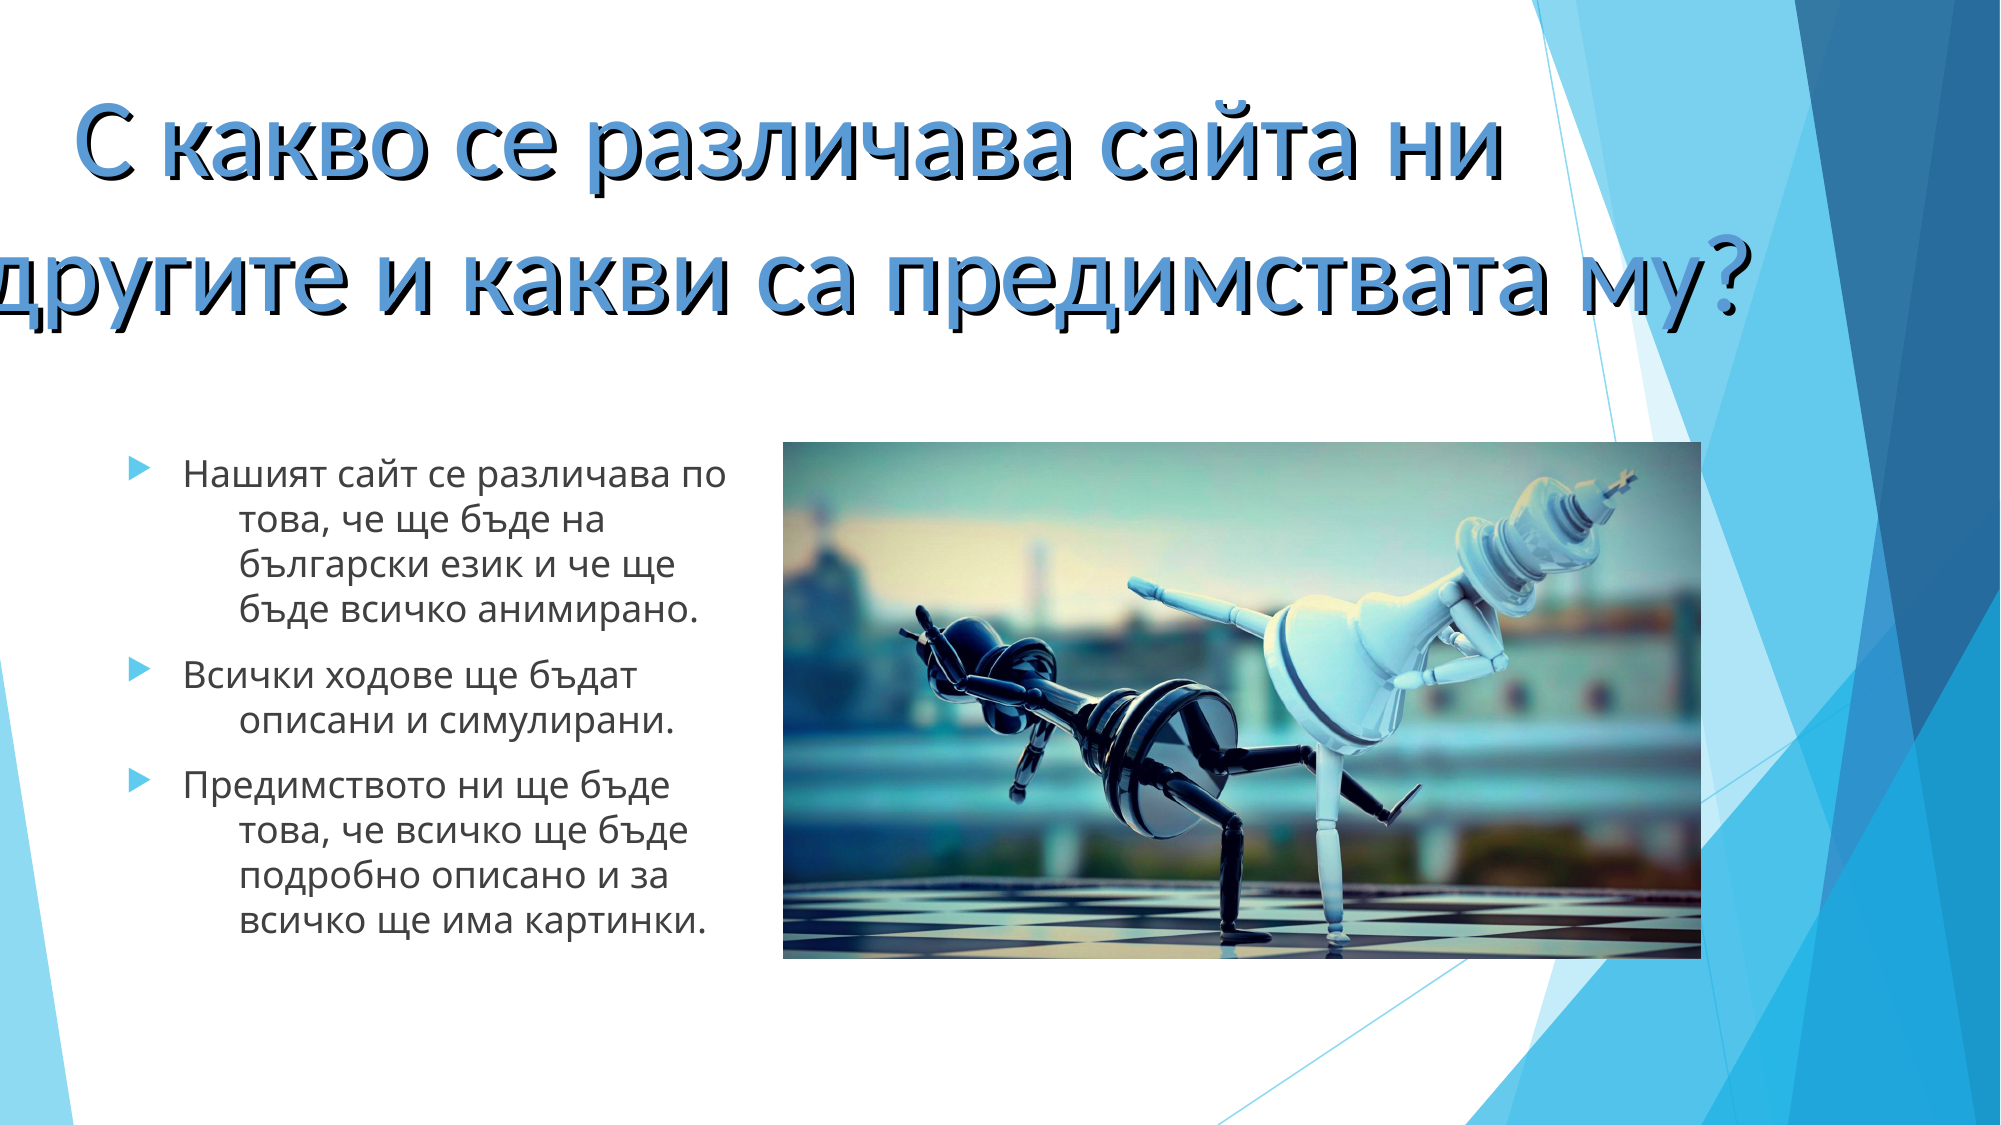

С какво се различава сайта ни
от другите и какви са предимствата му?
# Нашият сайт се различава по това, че ще бъде на български език и че ще бъде всичко анимирано.
Всички ходове ще бъдат описани и симулирани.
Предимството ни ще бъде това, че всичко ще бъде подробно описано и за всичко ще има картинки.